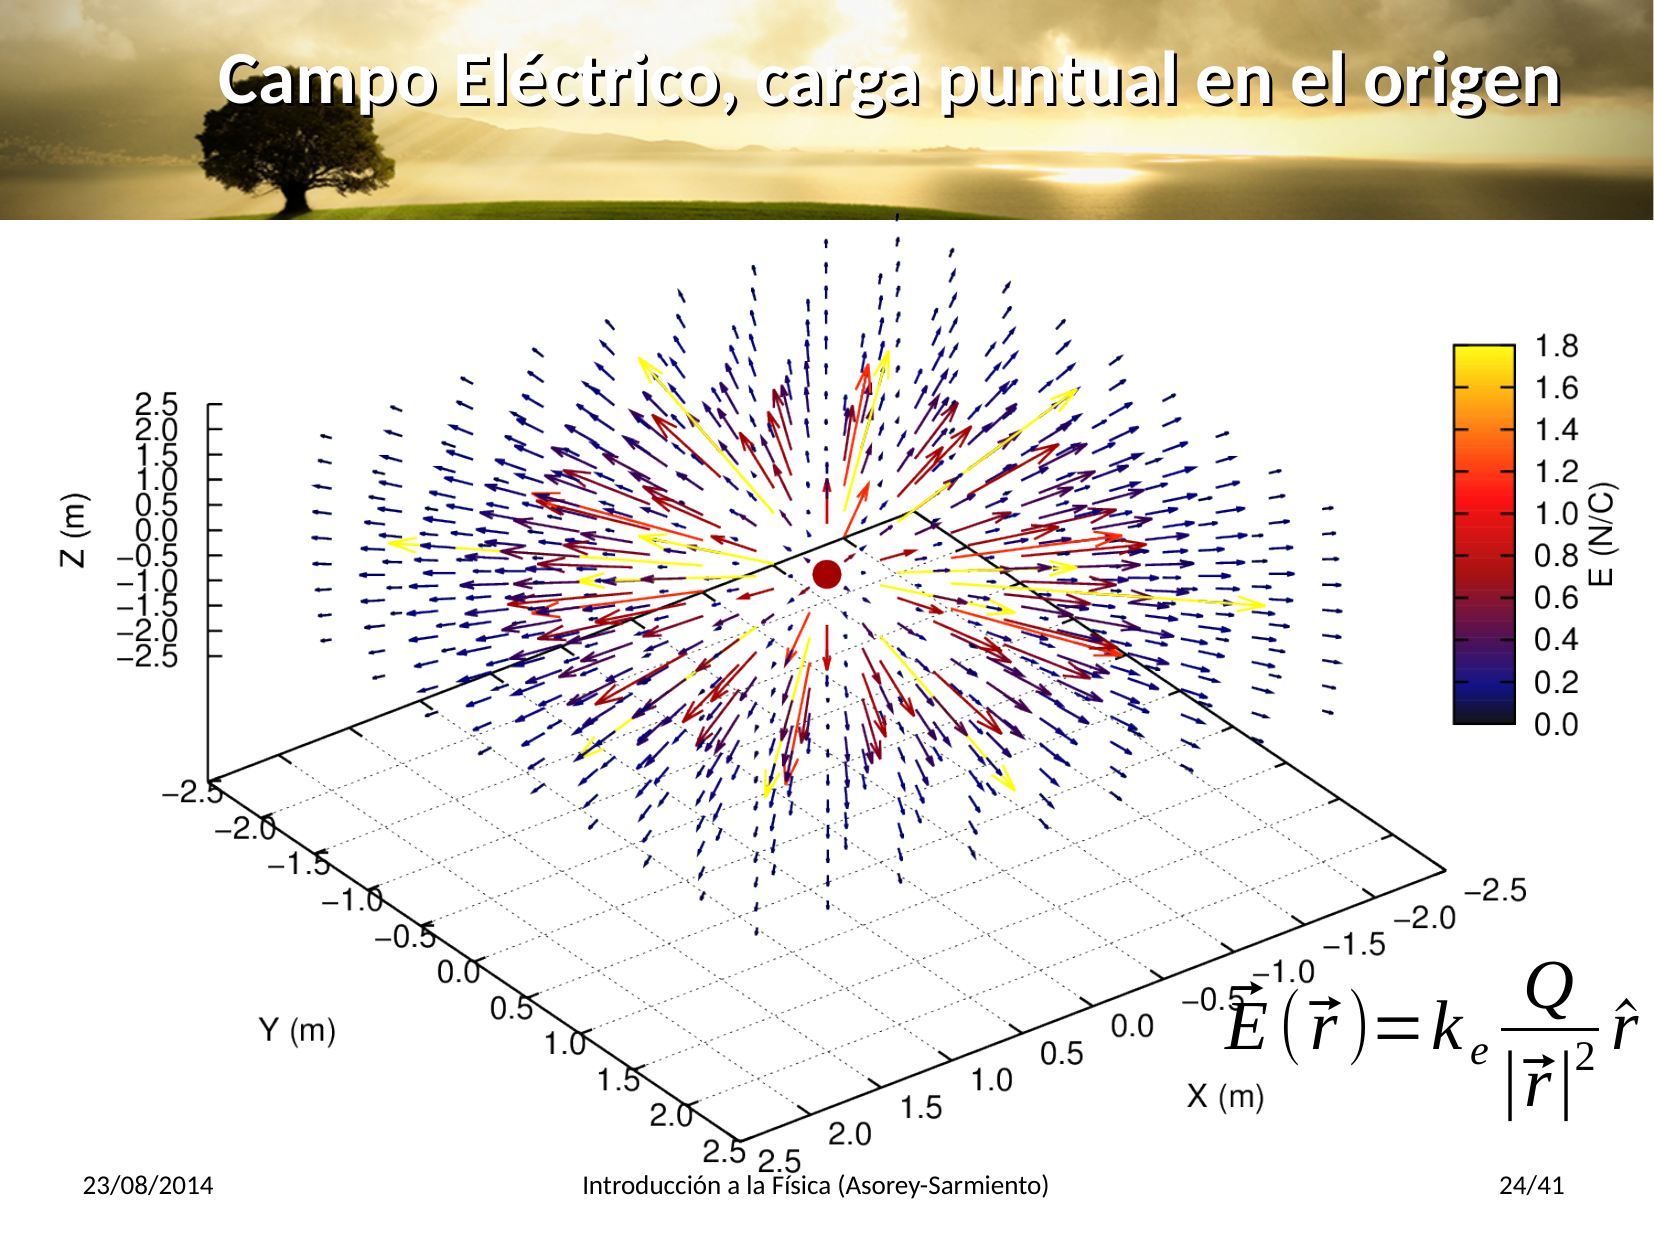

# Campo Eléctrico, carga puntual en el origen
23/08/2014
Introducción a la Física (Asorey-Sarmiento)
24